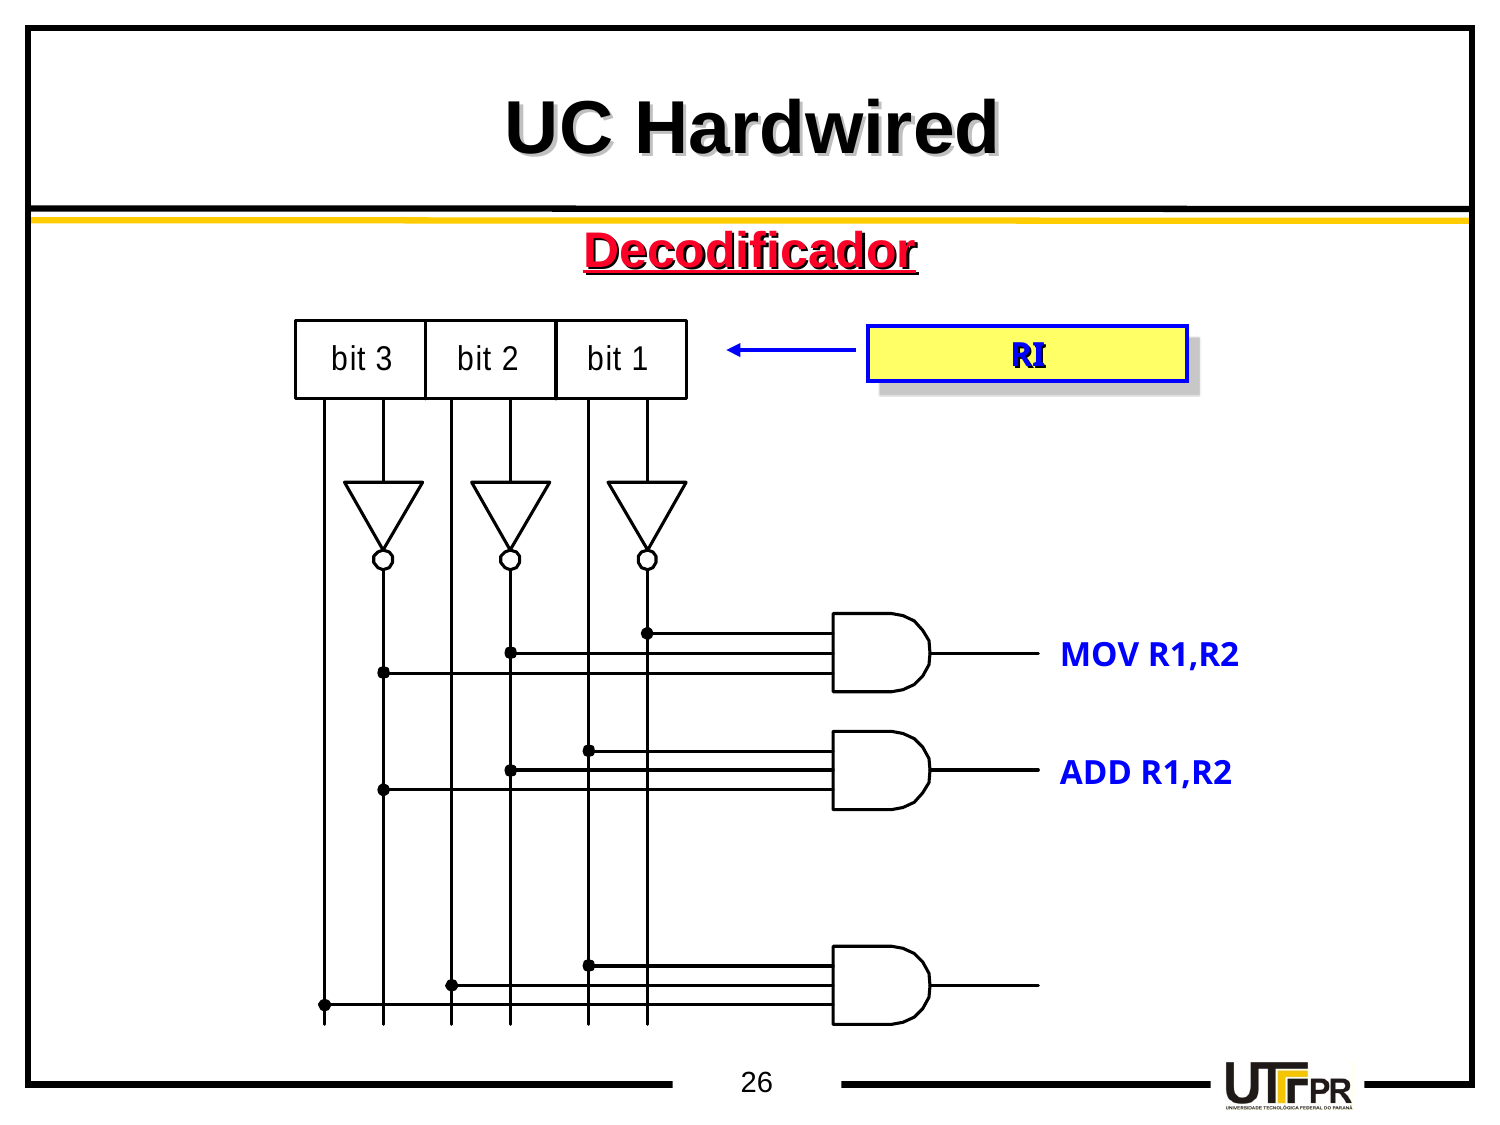

# UC Hardwired
Decodificador
RI
MOV R1,R2
ADD R1,R2